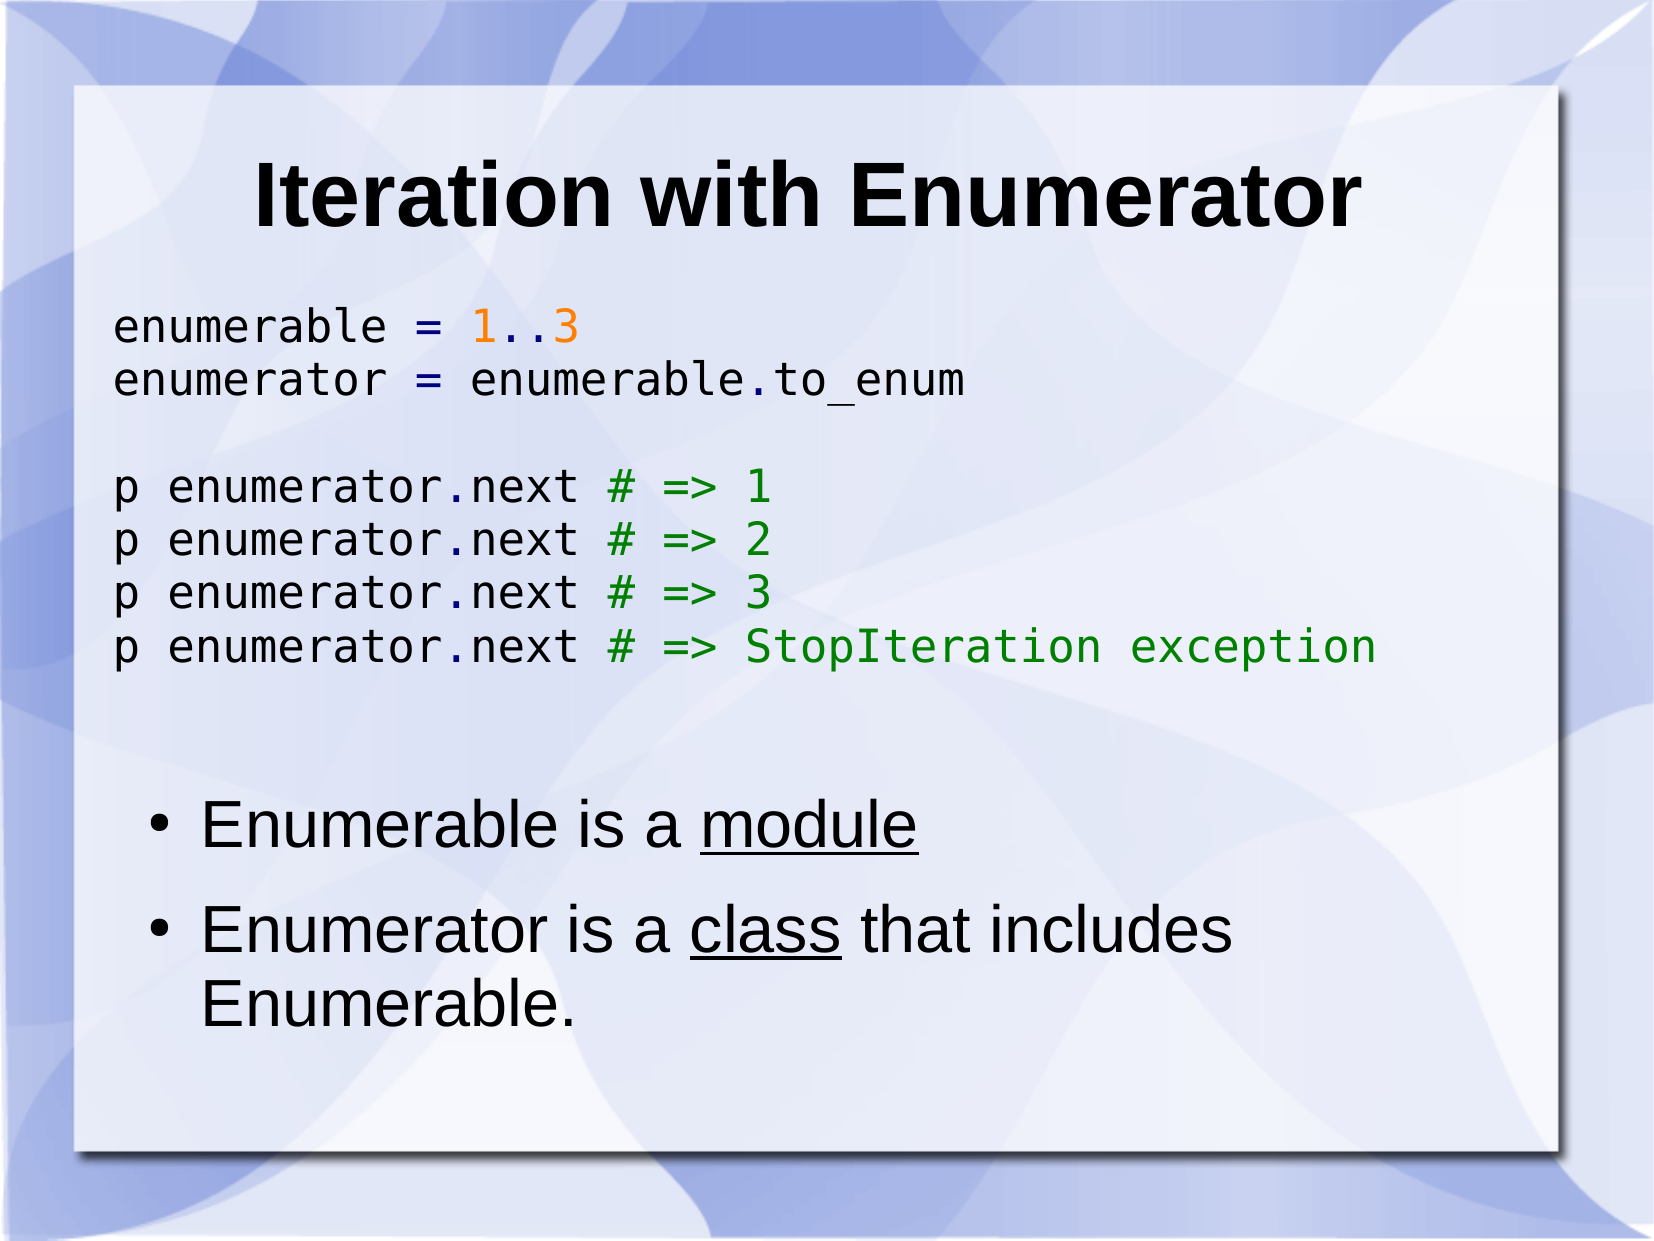

# Iteration with Enumerator
enumerable = 1..3
enumerator = enumerable.to_enum
p enumerator.next # => 1
p enumerator.next # => 2
p enumerator.next # => 3
p enumerator.next # => StopIteration exception
Enumerable is a module
Enumerator is a class that includes Enumerable.